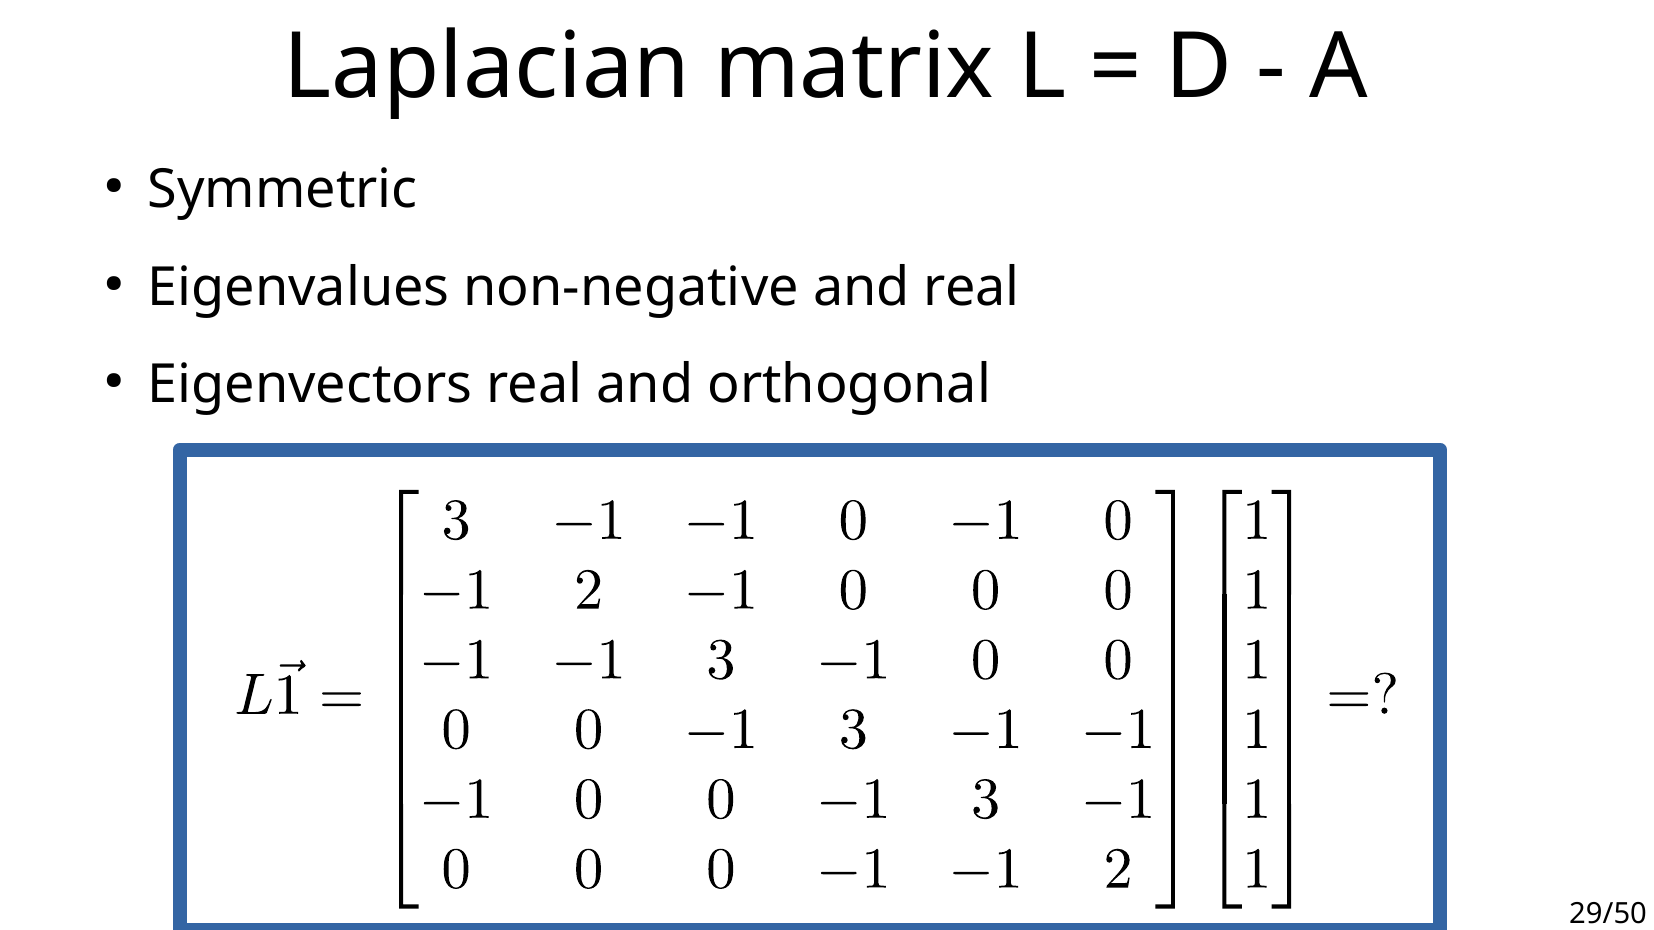

# Laplacian matrix L = D - A
Symmetric
Eigenvalues non-negative and real
Eigenvectors real and orthogonal
29